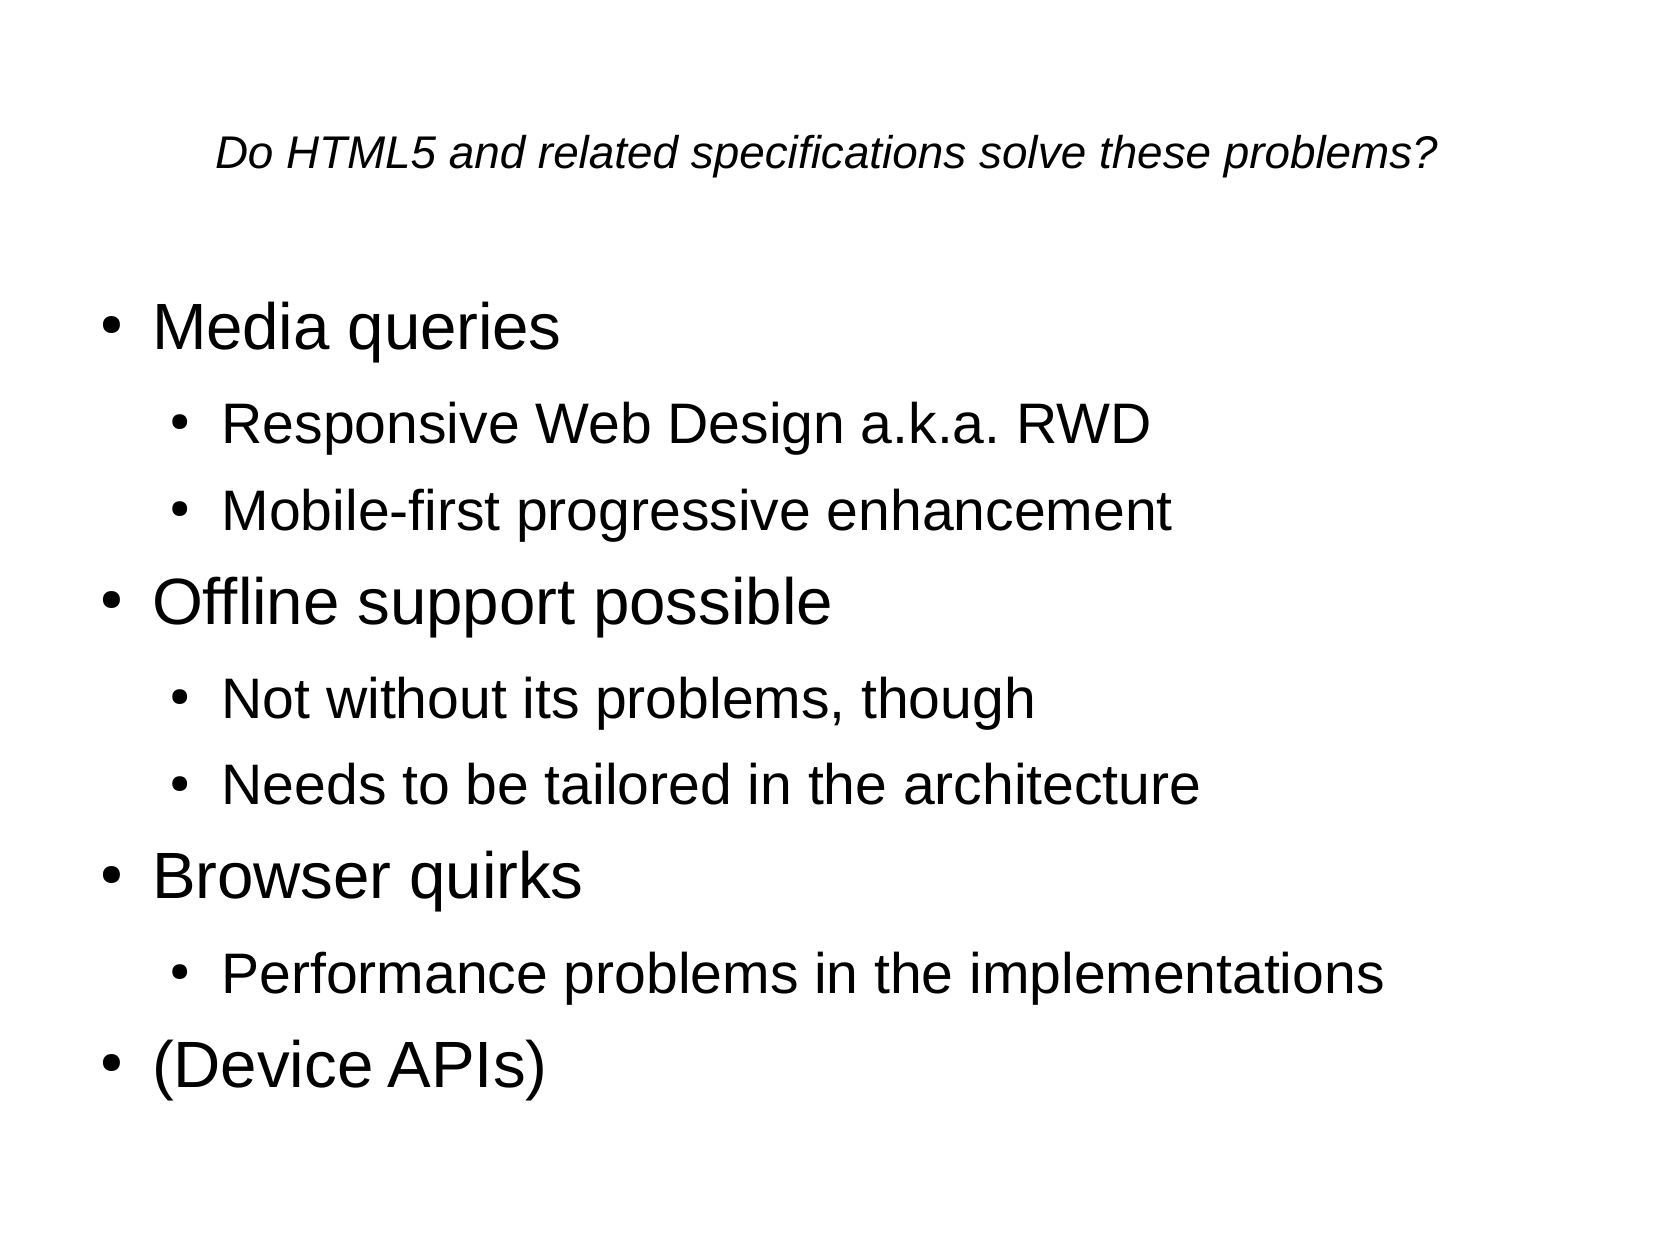

# Do HTML5 and related specifications solve these problems?
Media queries
Responsive Web Design a.k.a. RWD
Mobile-first progressive enhancement
Offline support possible
Not without its problems, though
Needs to be tailored in the architecture
Browser quirks
Performance problems in the implementations
(Device APIs)